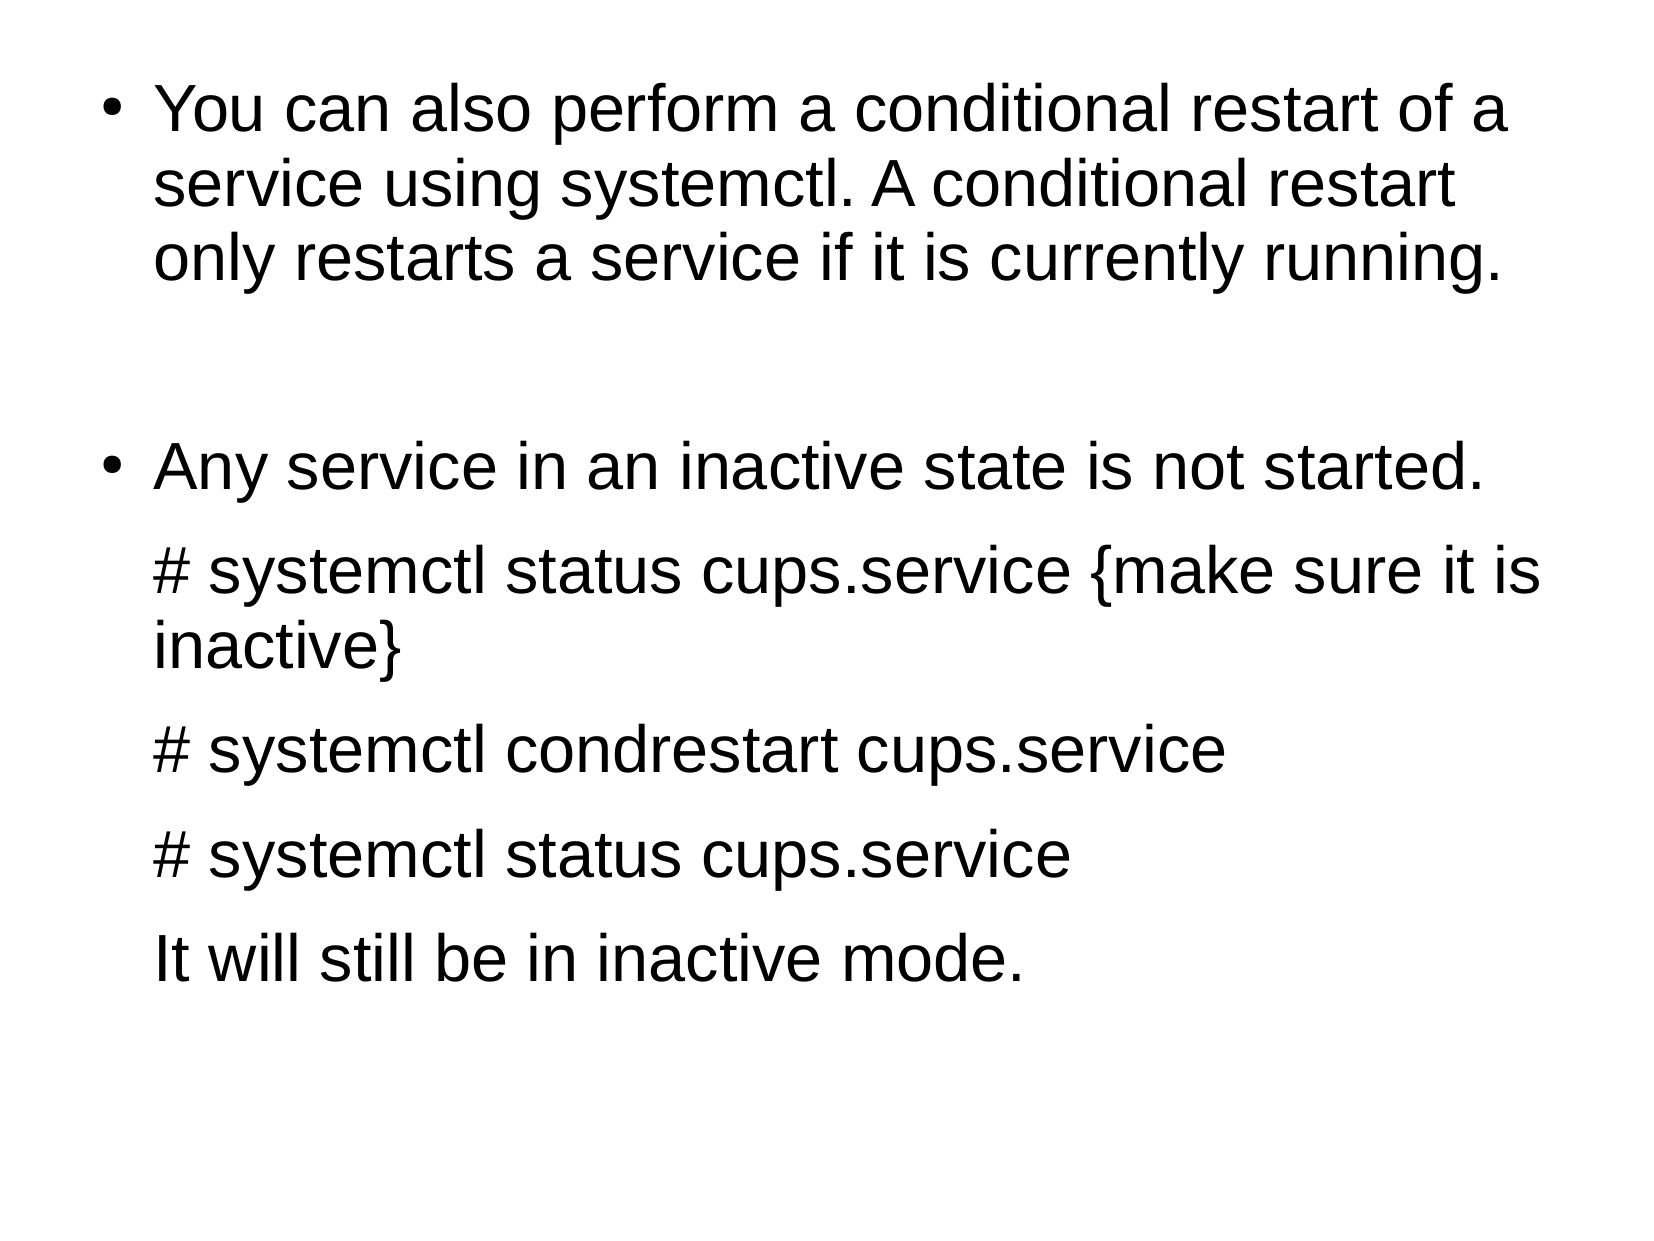

# You can also perform a conditional restart of a service using systemctl. A conditional restart only restarts a service if it is currently running.
Any service in an inactive state is not started.
# systemctl status cups.service {make sure it is inactive}
# systemctl condrestart cups.service
# systemctl status cups.service
It will still be in inactive mode.